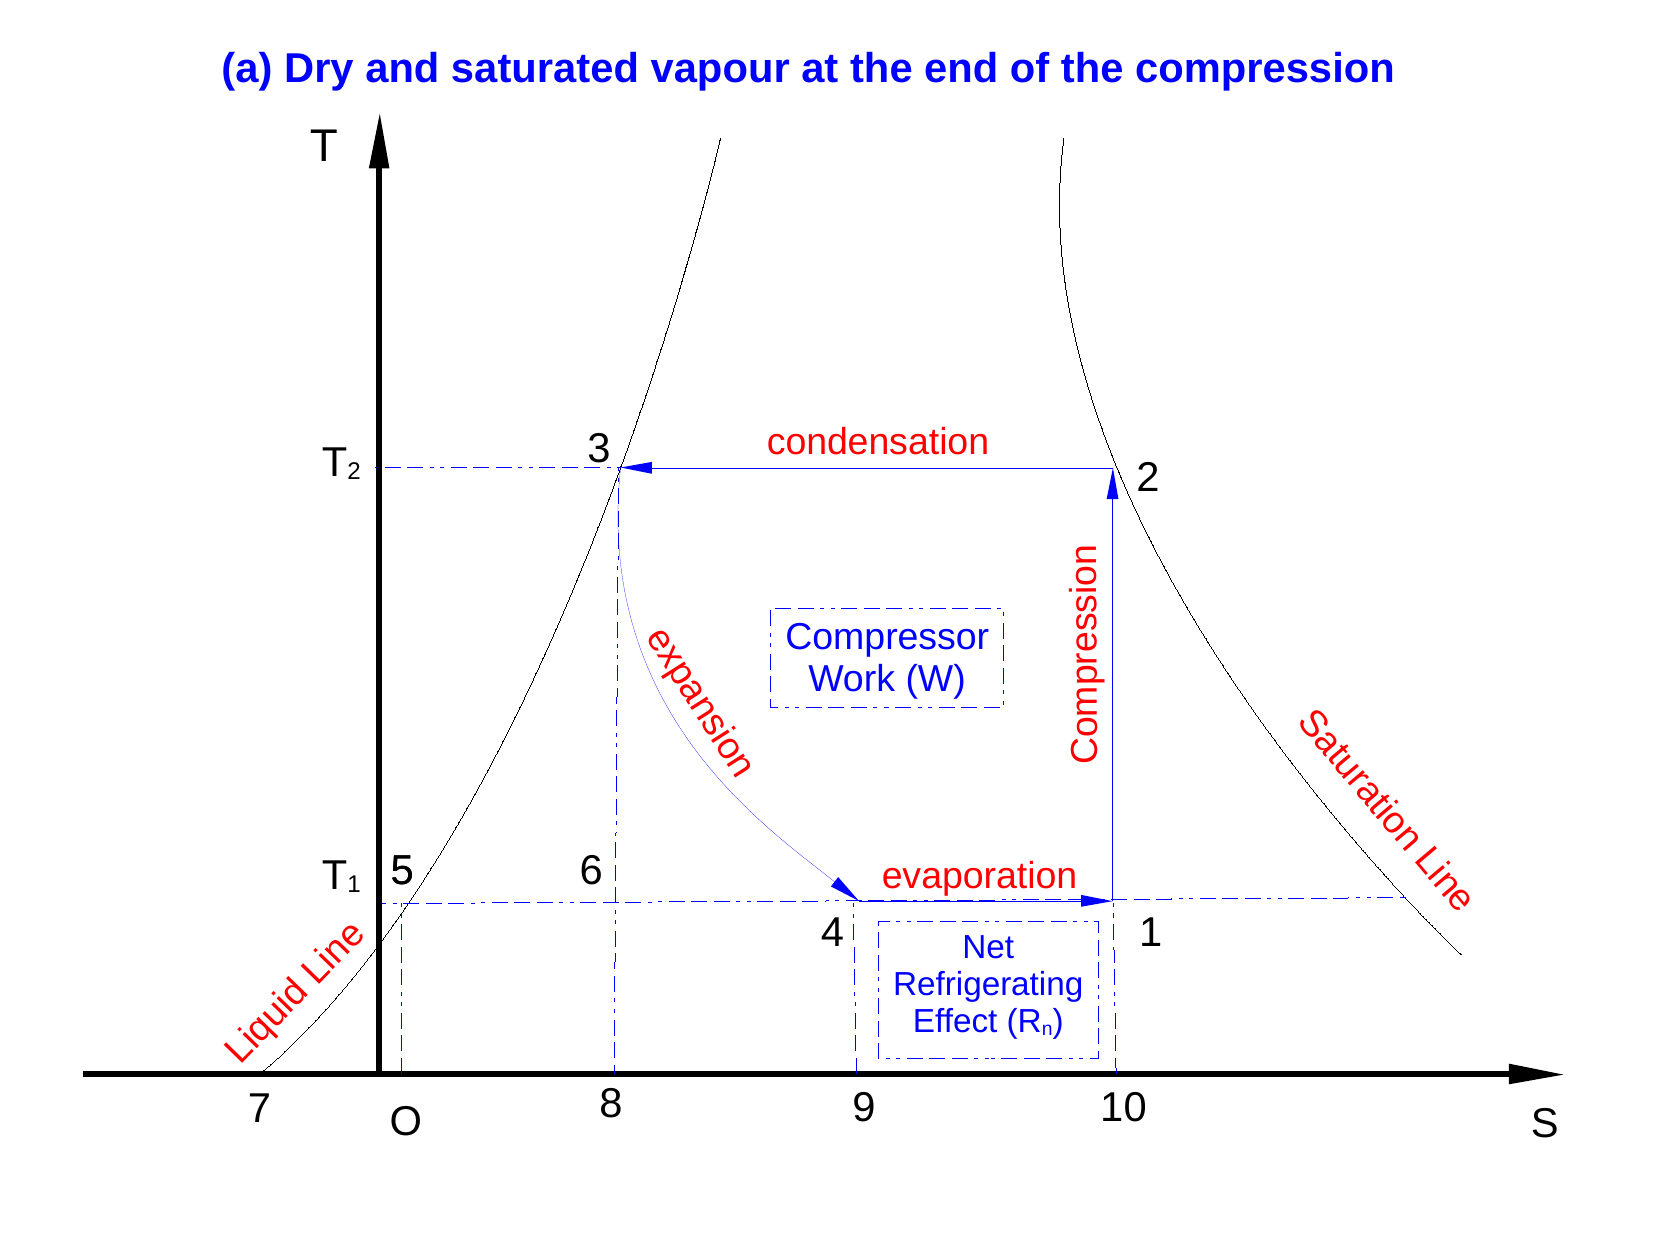

(a) Dry and saturated vapour at the end of the compression
T
condensation
3
T2
2
Compressor
Work (W)
Compression
expansion
Saturation Line
5
5
6
T1
evaporation
1
4
Net
Refrigerating
Effect (Rn)
Liquid Line
8
9
10
7
O
S